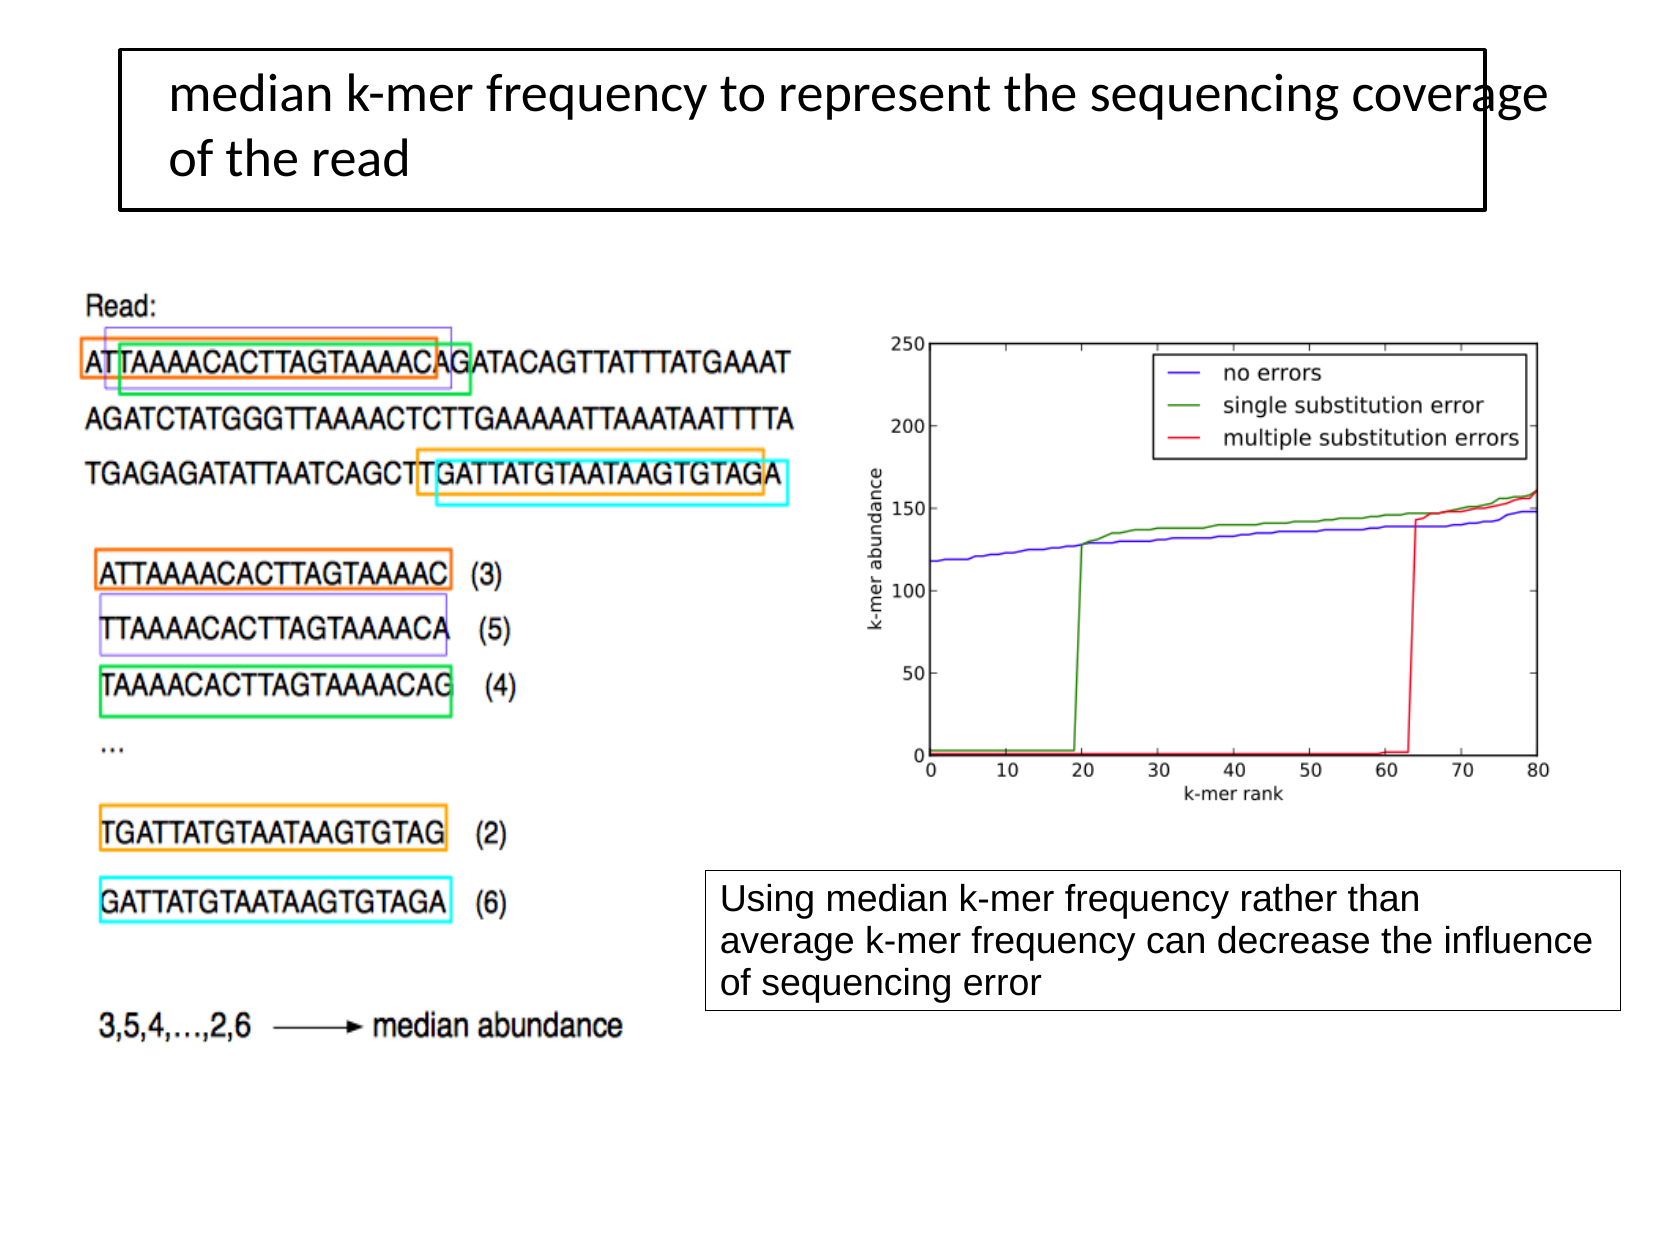

# median k-mer frequency to represent the sequencing coverage of the read
Using median k-mer frequency rather than
average k-mer frequency can decrease the influence
of sequencing error